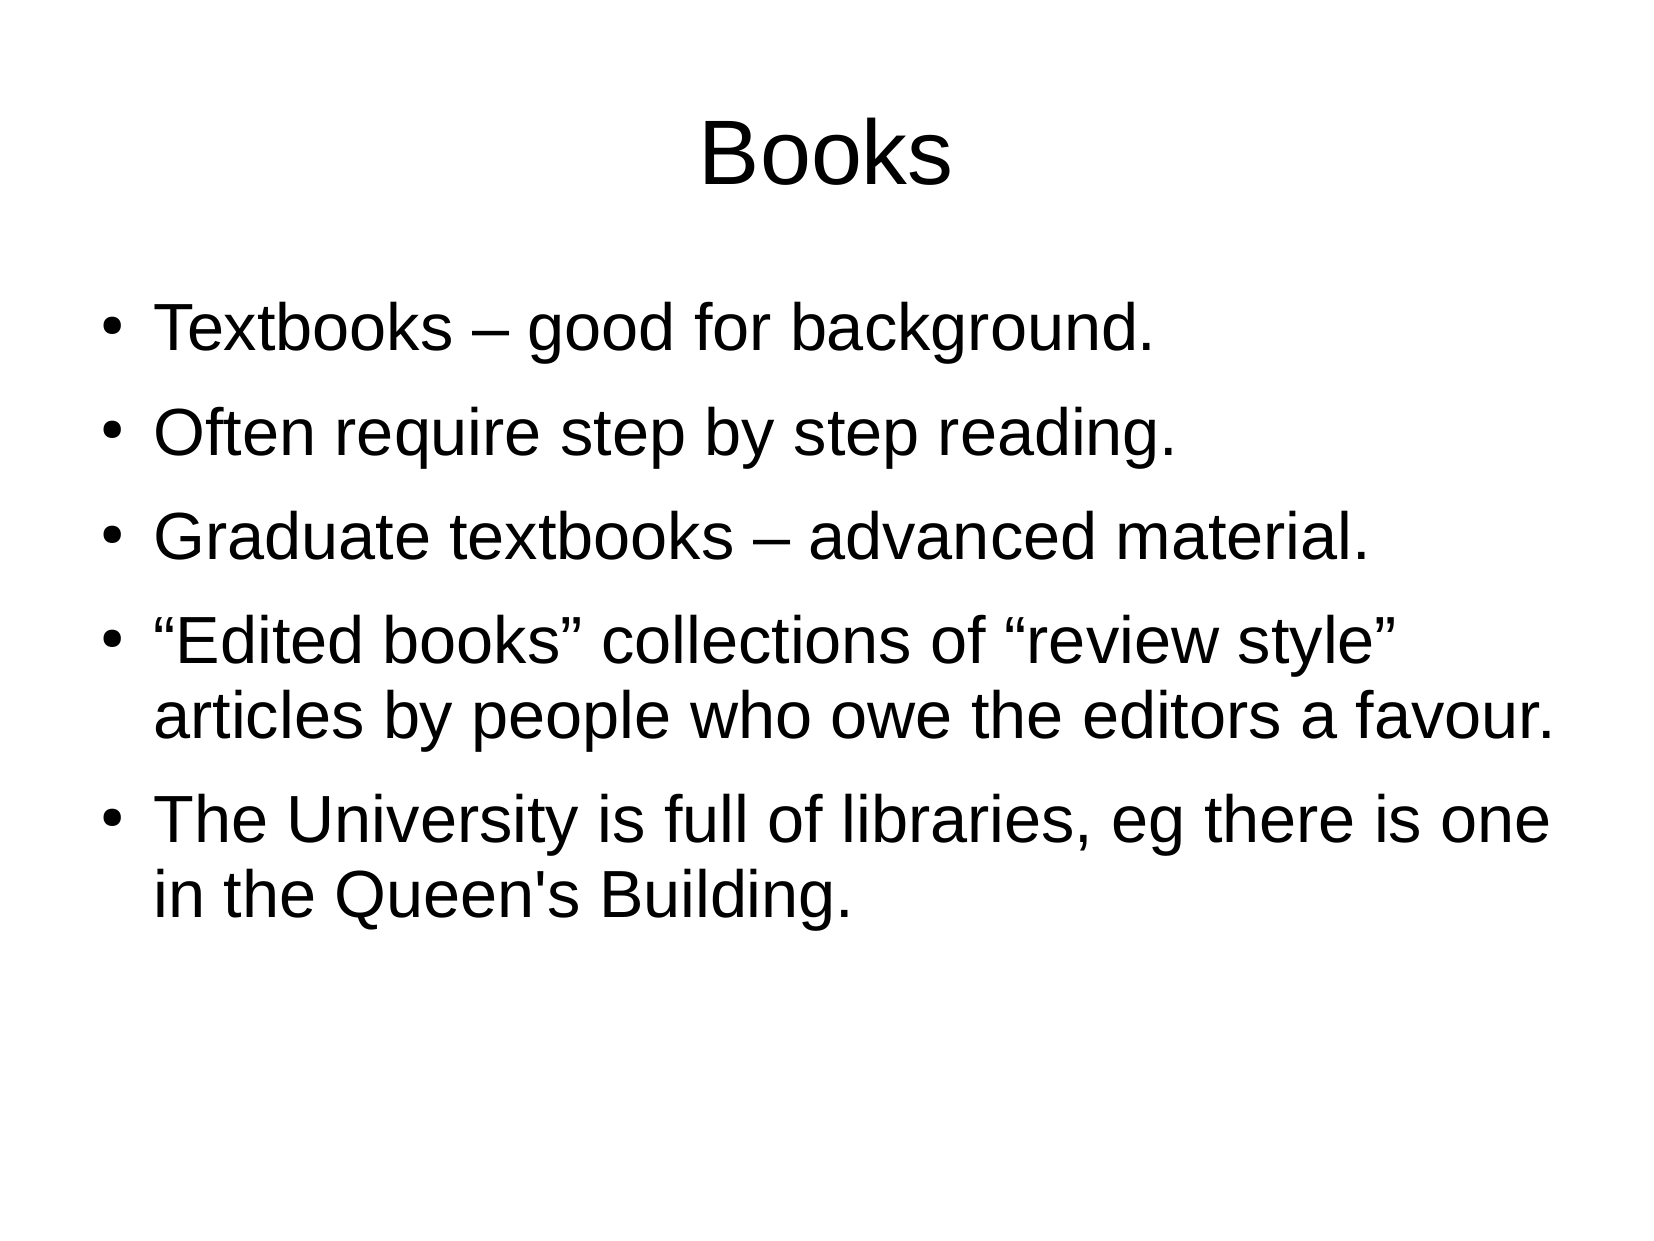

# Books
Textbooks – good for background.
Often require step by step reading.
Graduate textbooks – advanced material.
“Edited books” collections of “review style” articles by people who owe the editors a favour.
The University is full of libraries, eg there is one in the Queen's Building.